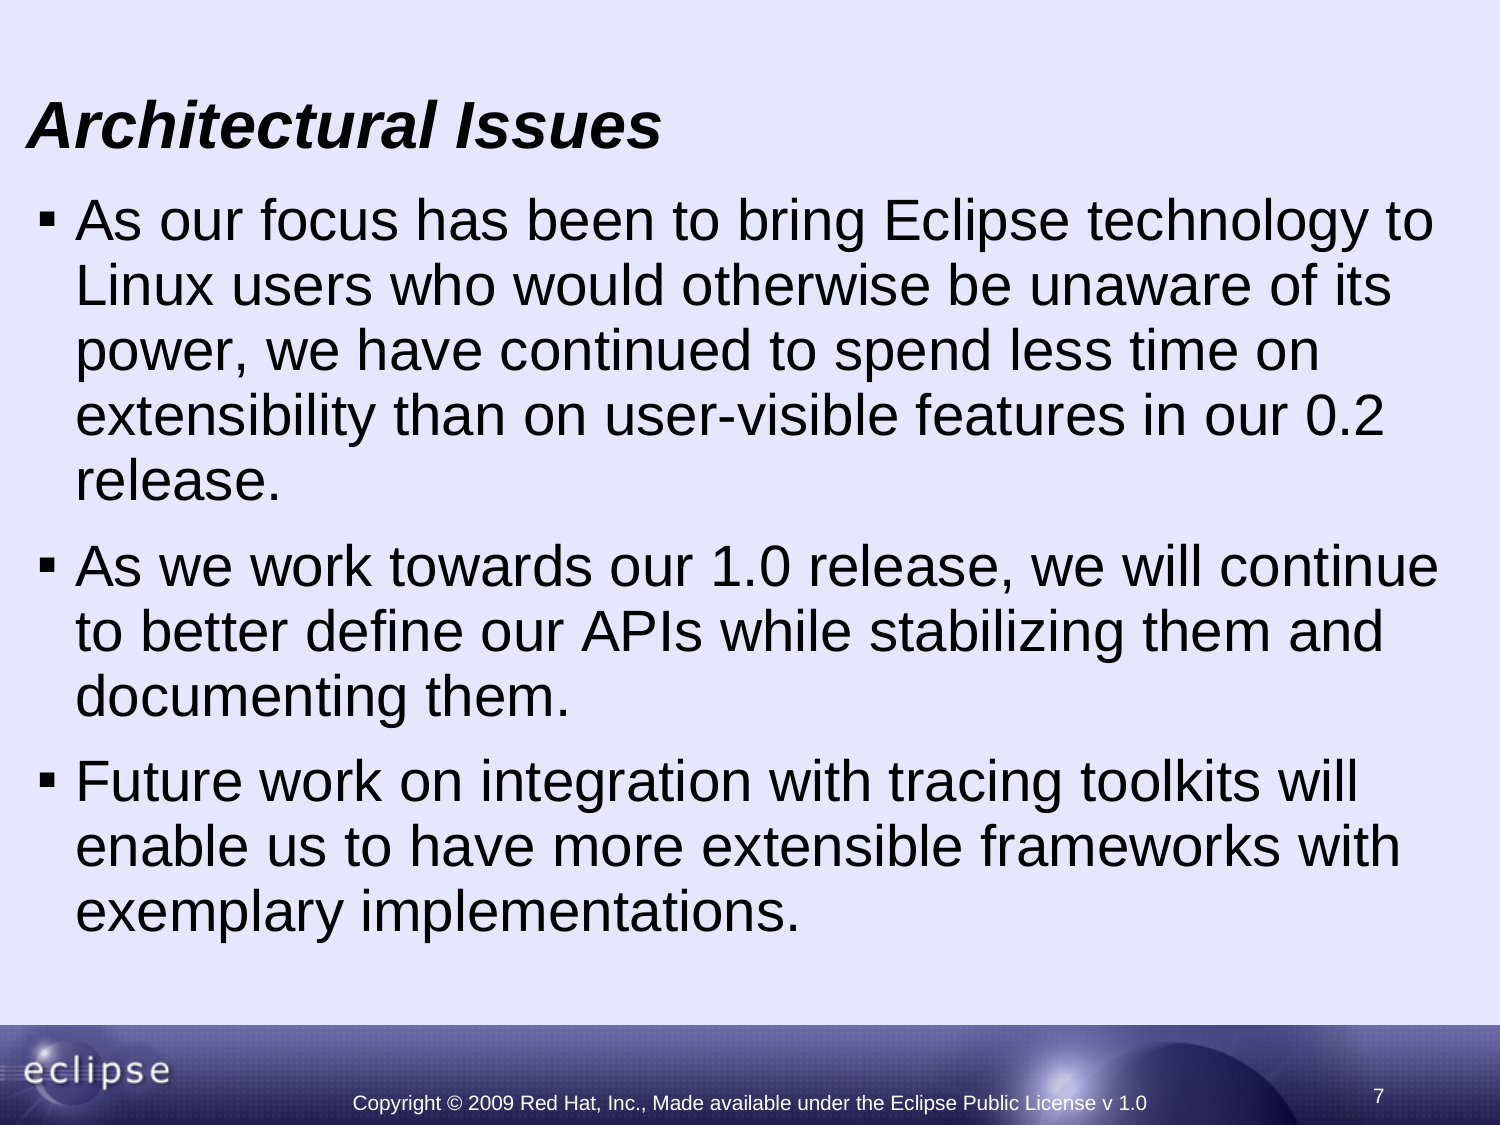

# Architectural Issues
As our focus has been to bring Eclipse technology to Linux users who would otherwise be unaware of its power, we have continued to spend less time on extensibility than on user-visible features in our 0.2 release.
As we work towards our 1.0 release, we will continue to better define our APIs while stabilizing them and documenting them.
Future work on integration with tracing toolkits will enable us to have more extensible frameworks with exemplary implementations.